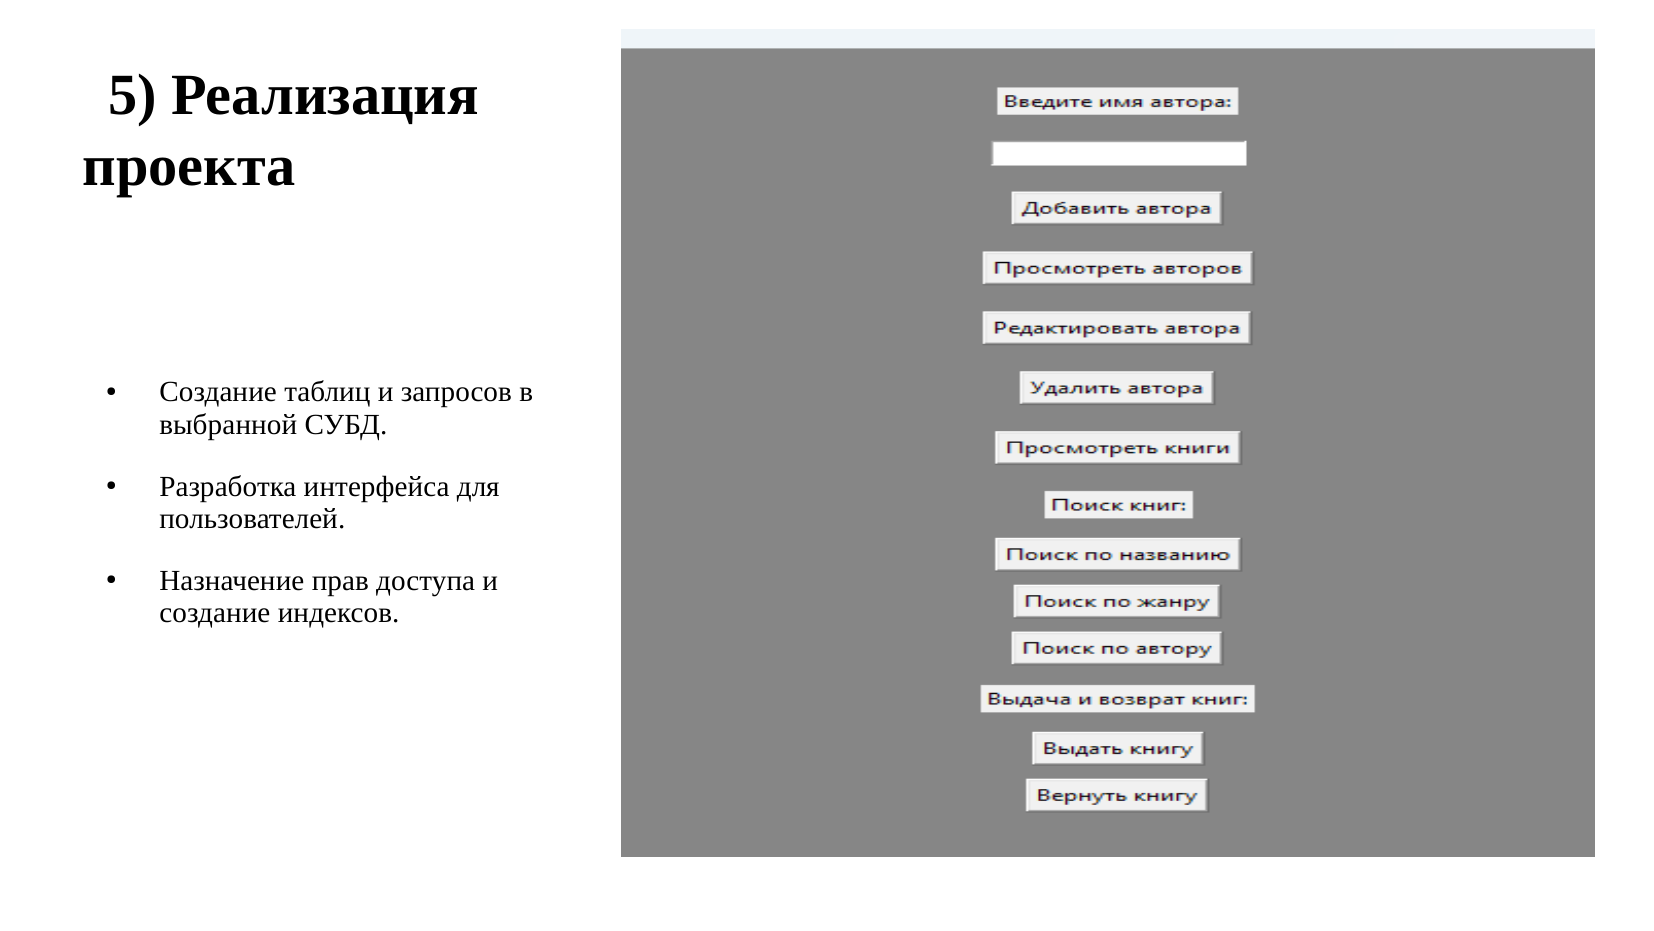

# 5) Реализация проекта
Создание таблиц и запросов в выбранной СУБД.
Разработка интерфейса для пользователей.
Назначение прав доступа и создание индексов.